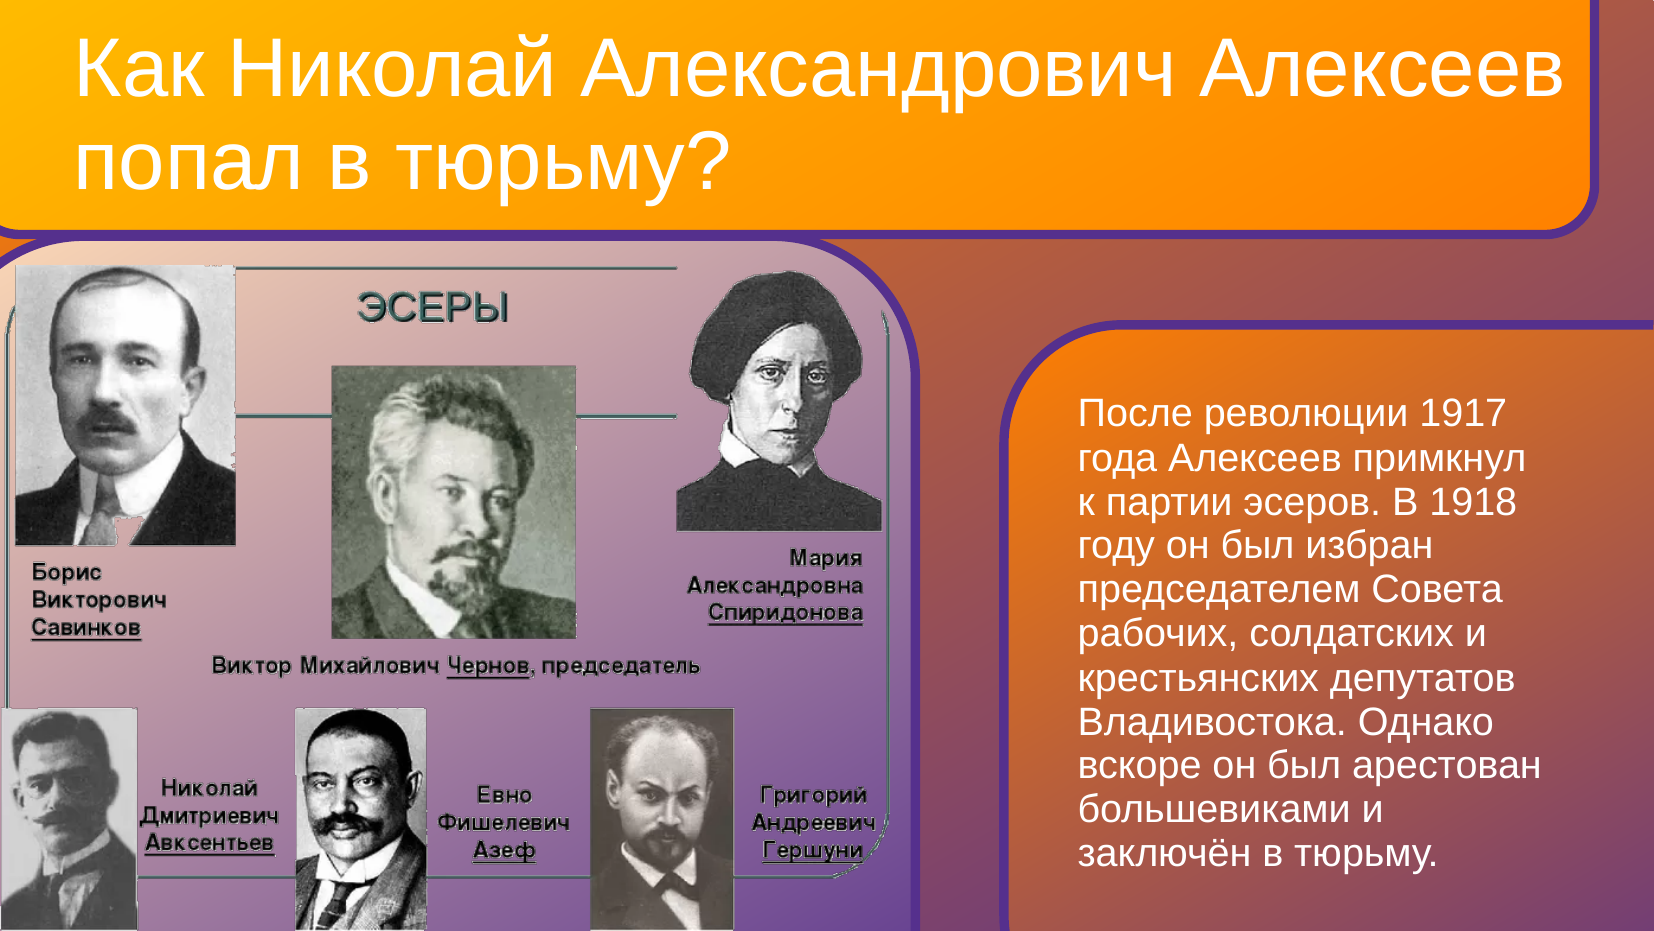

Как Николай Александрович Алексеев попал в тюрьму?
После революции 1917 года Алексеев примкнул к партии эсеров. В 1918 году он был избран председателем Совета рабочих, солдатских и крестьянских депутатов Владивостока. Однако вскоре он был арестован большевиками и заключён в тюрьму.